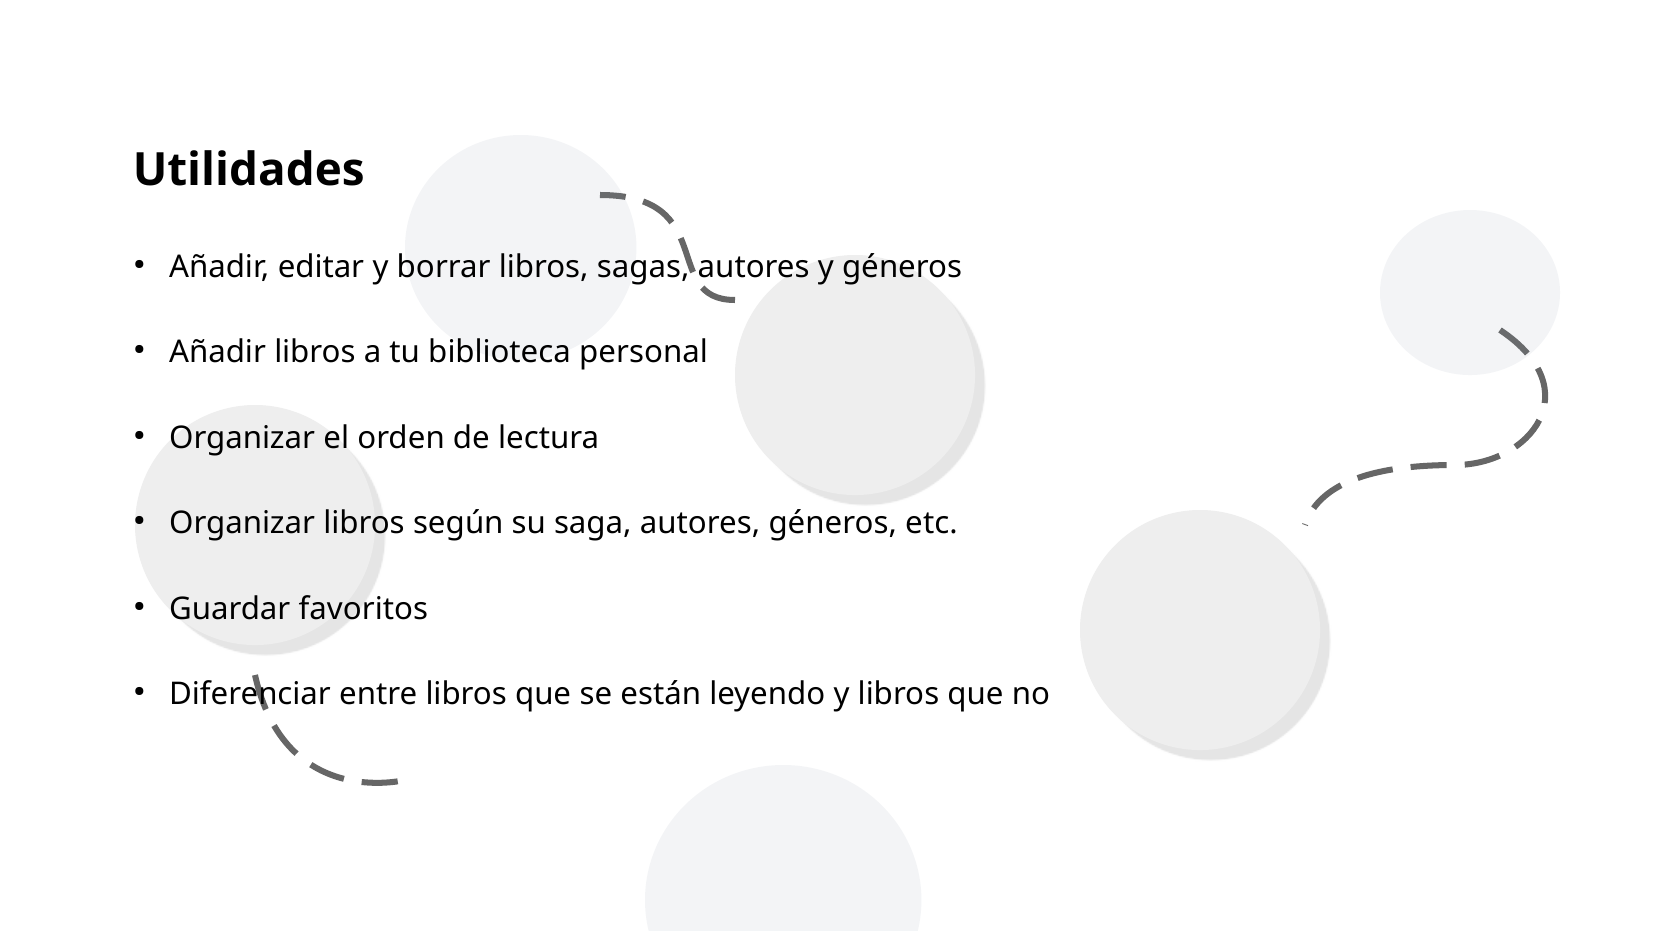

Utilidades
Añadir, editar y borrar libros, sagas, autores y géneros
Añadir libros a tu biblioteca personal
Organizar el orden de lectura
Organizar libros según su saga, autores, géneros, etc.
Guardar favoritos
Diferenciar entre libros que se están leyendo y libros que no